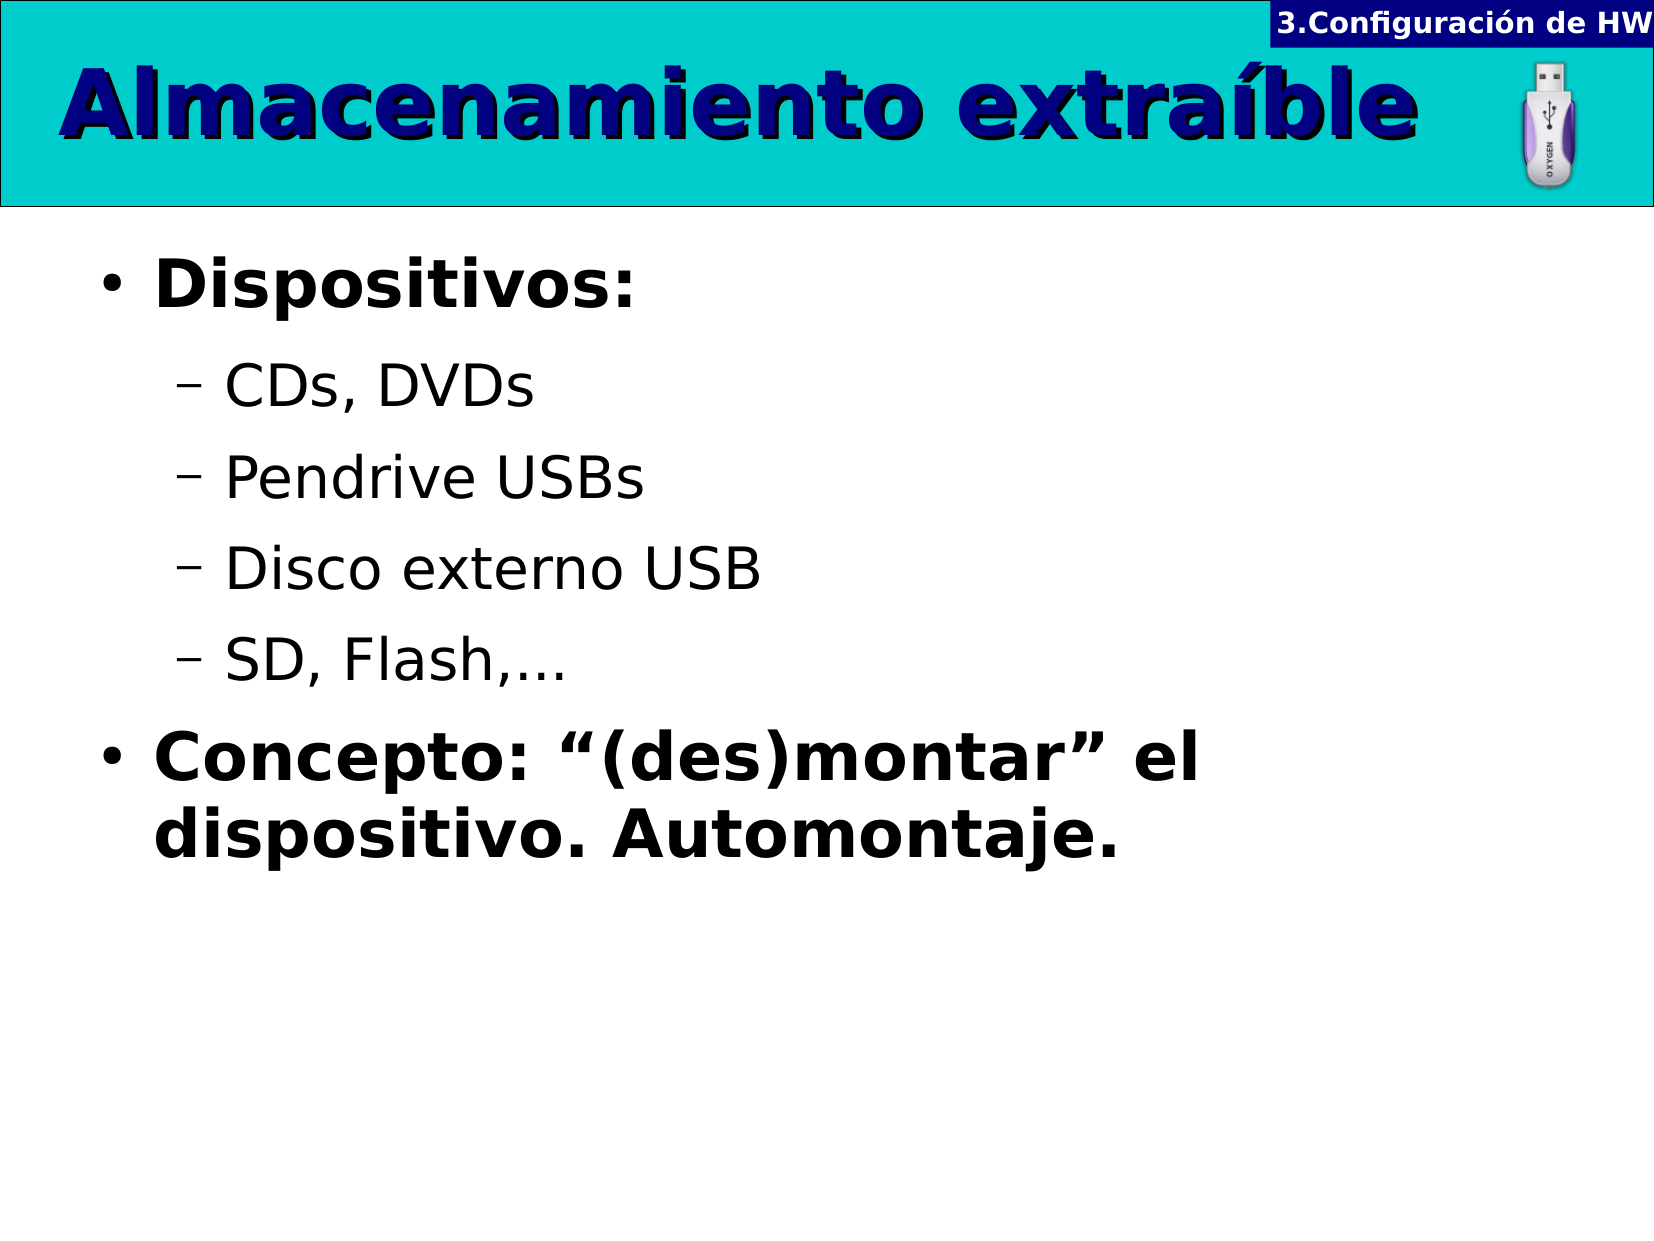

3.Configuración de HW
# Almacenamiento extraíble
Dispositivos:
CDs, DVDs
Pendrive USBs
Disco externo USB
SD, Flash,...
Concepto: “(des)montar” el dispositivo. Automontaje.